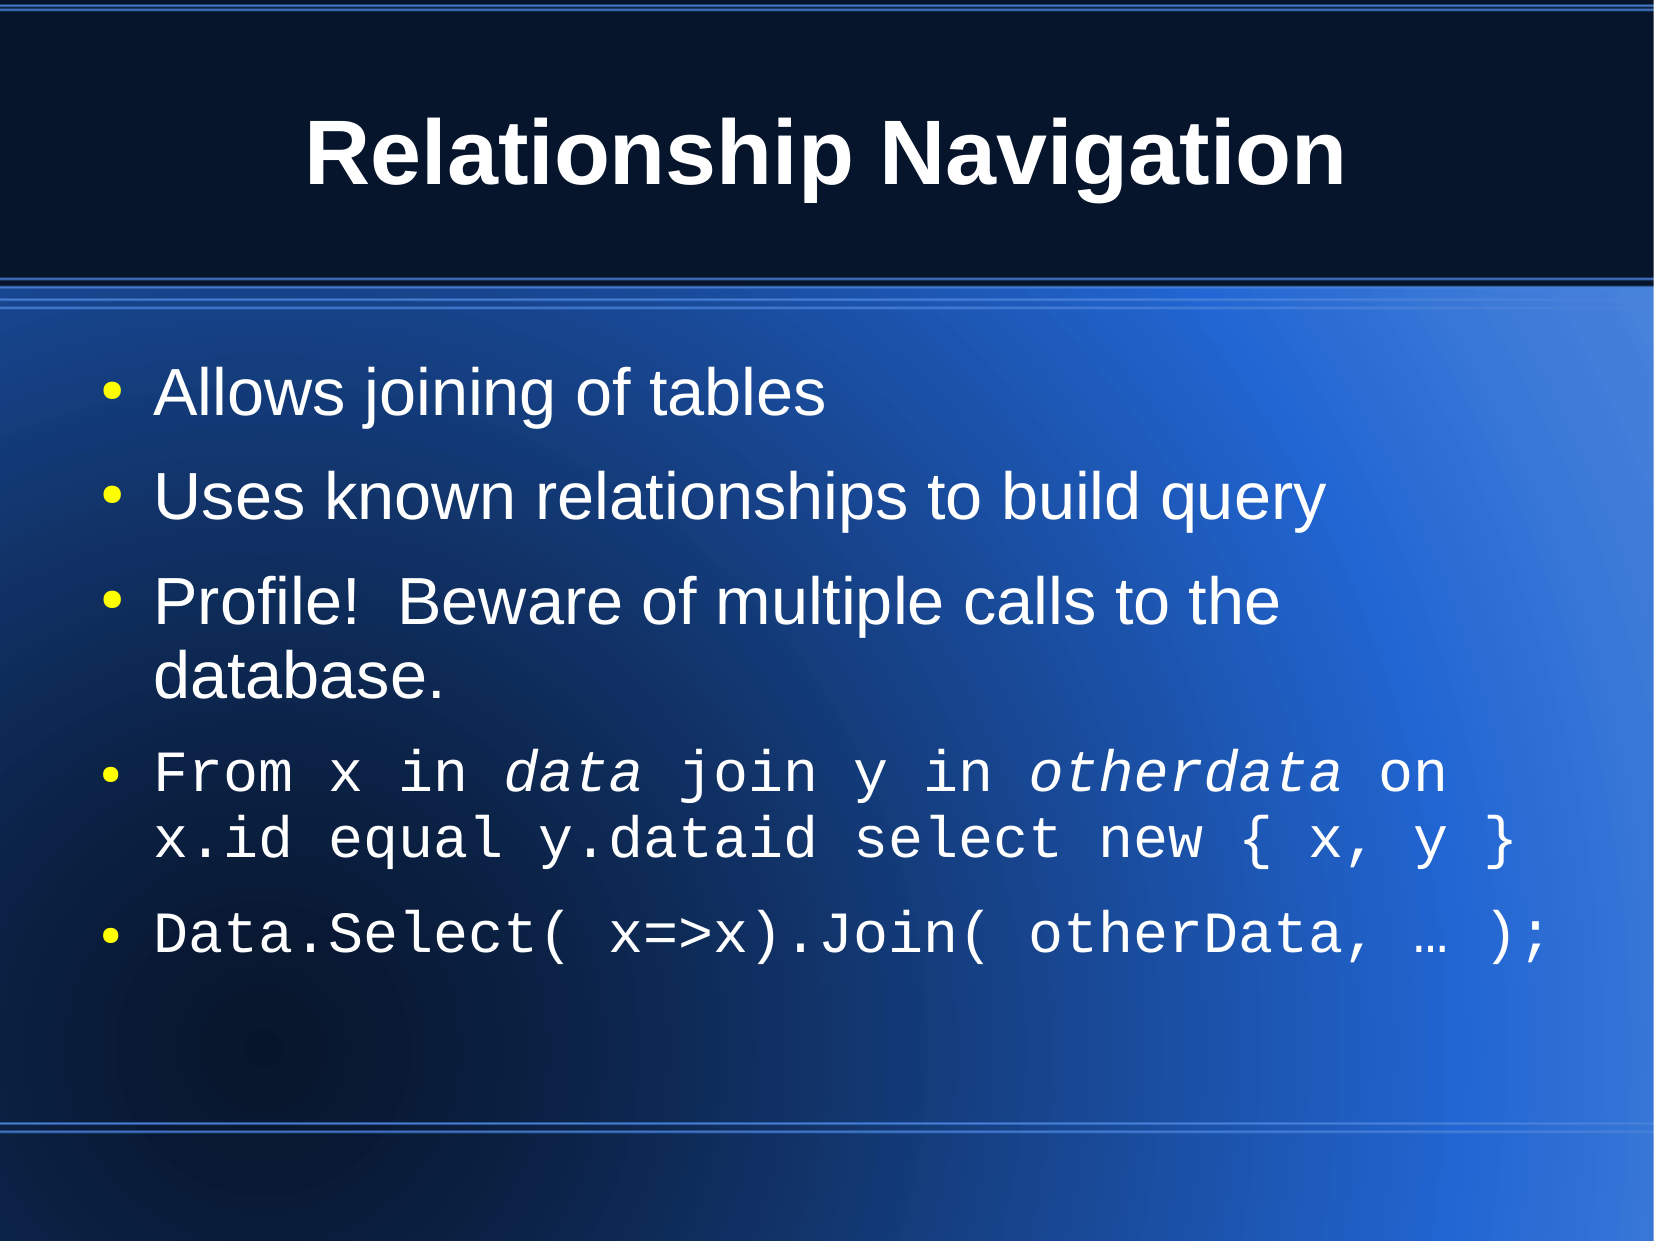

# Relationship Navigation
Allows joining of tables
Uses known relationships to build query
Profile! Beware of multiple calls to the database.
From x in data join y in otherdata on x.id equal y.dataid select new { x, y }
Data.Select( x=>x).Join( otherData, … );